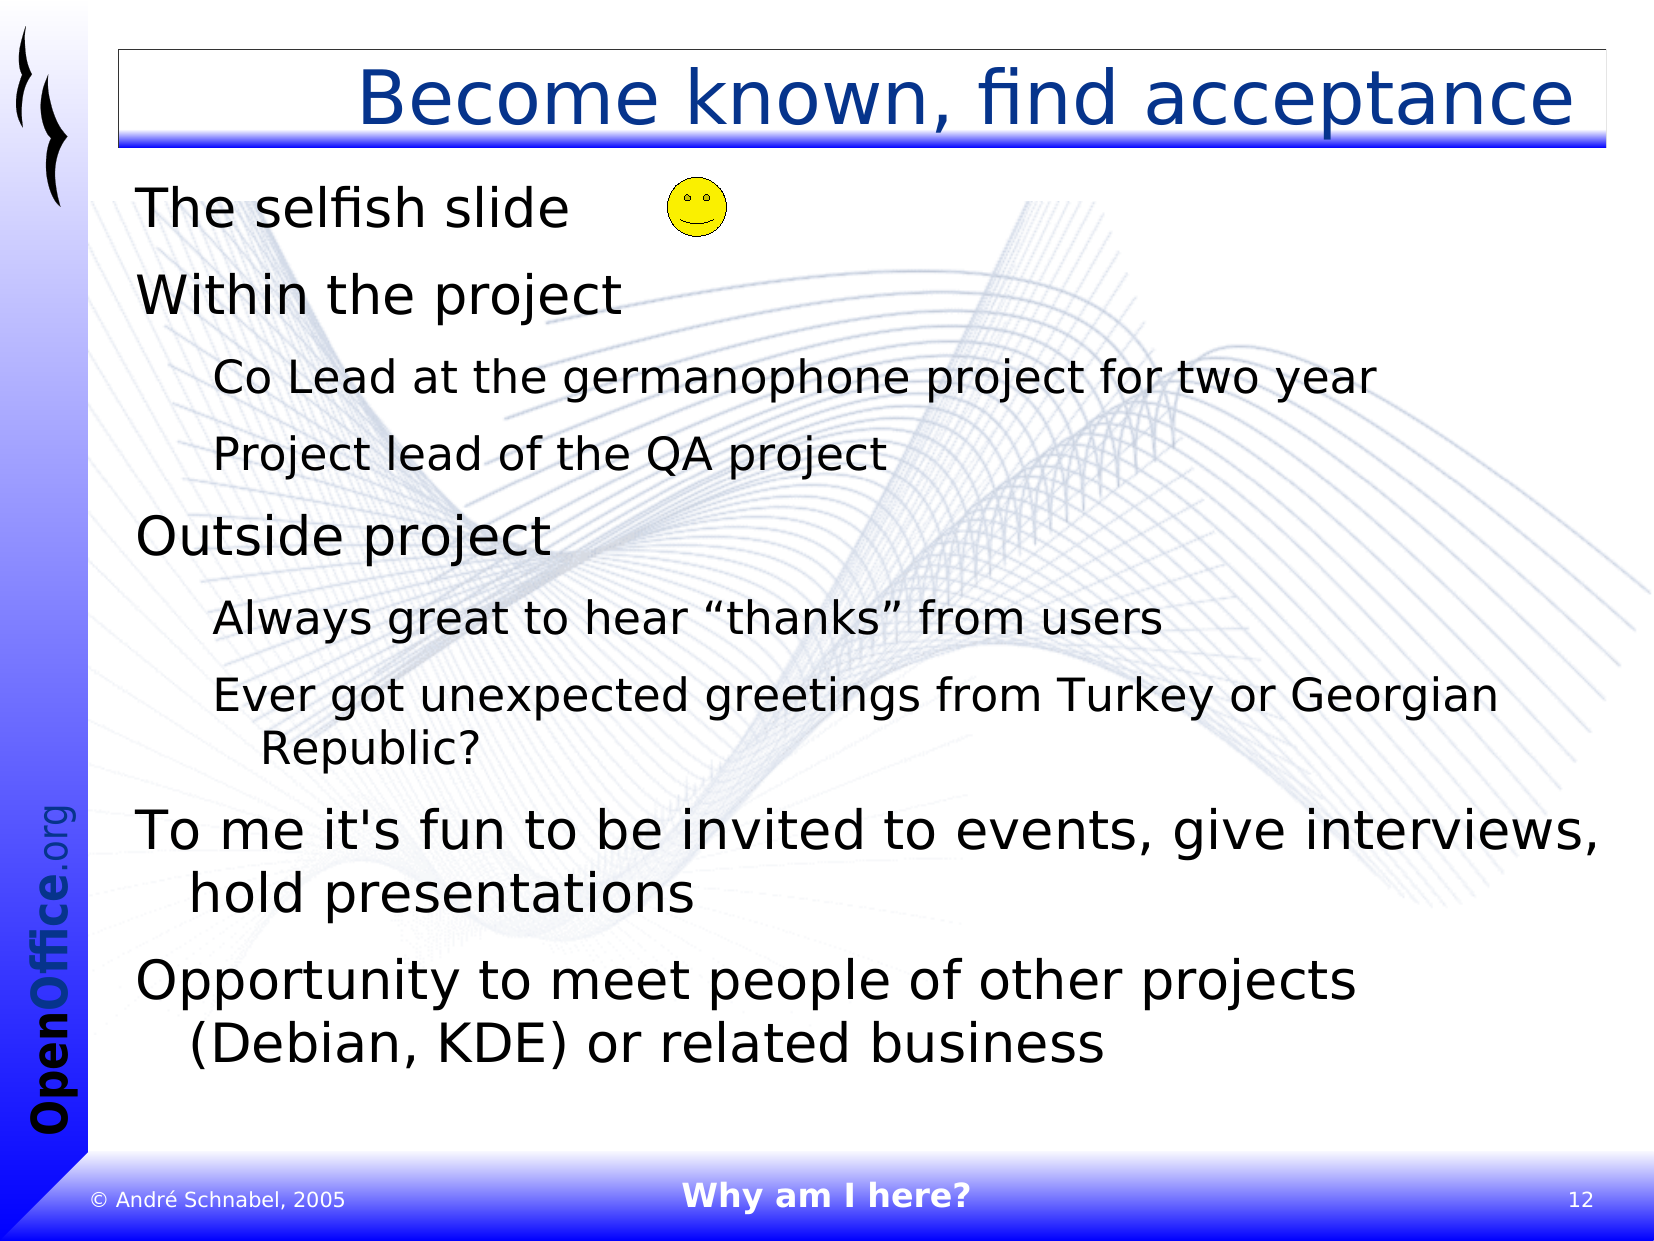

# Become known, find acceptance
The selfish slide
Within the project
Co Lead at the germanophone project for two year
Project lead of the QA project
Outside project
Always great to hear “thanks” from users
Ever got unexpected greetings from Turkey or Georgian Republic?
To me it's fun to be invited to events, give interviews, hold presentations
Opportunity to meet people of other projects (Debian, KDE) or related business